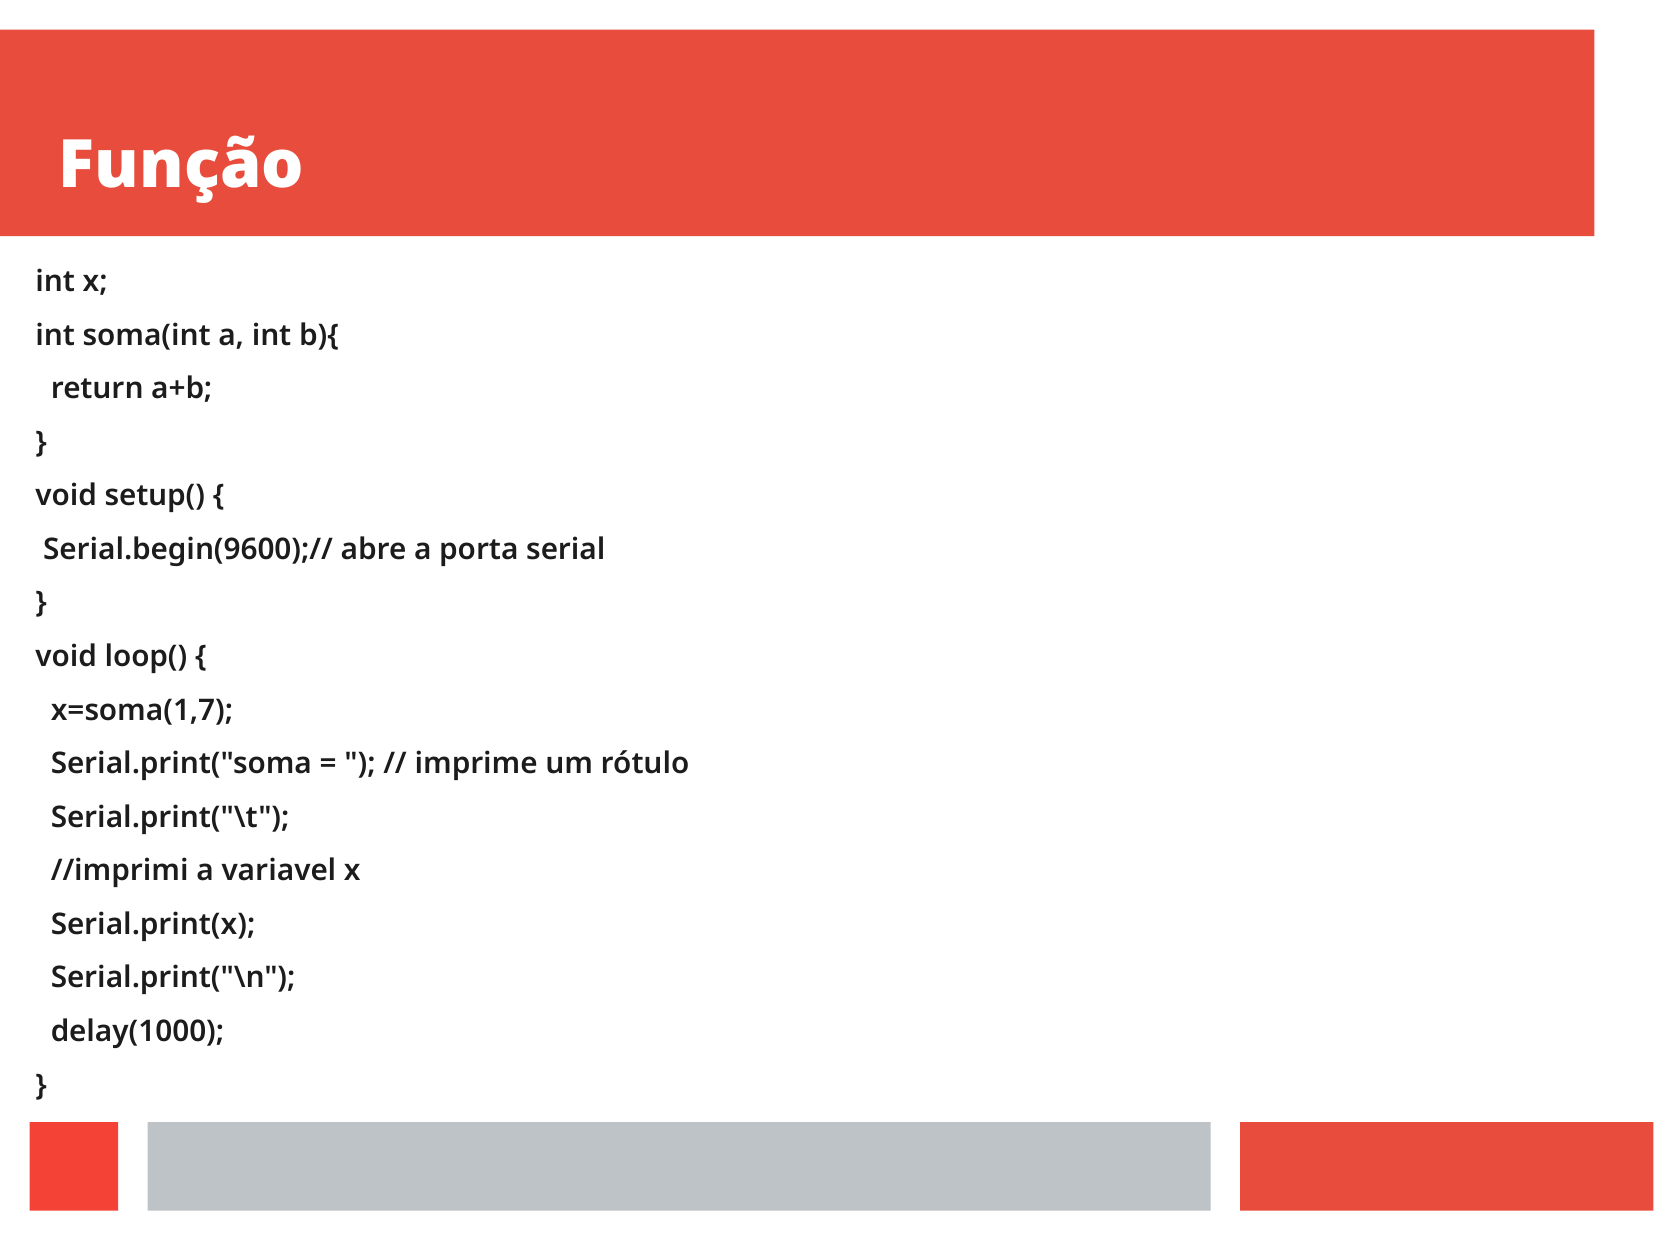

# Função
int x;
int soma(int a, int b){
 return a+b;
}
void setup() {
 Serial.begin(9600);// abre a porta serial
}
void loop() {
 x=soma(1,7);
 Serial.print("soma = "); // imprime um rótulo
 Serial.print("\t");
 //imprimi a variavel x
 Serial.print(x);
 Serial.print("\n");
 delay(1000);
}